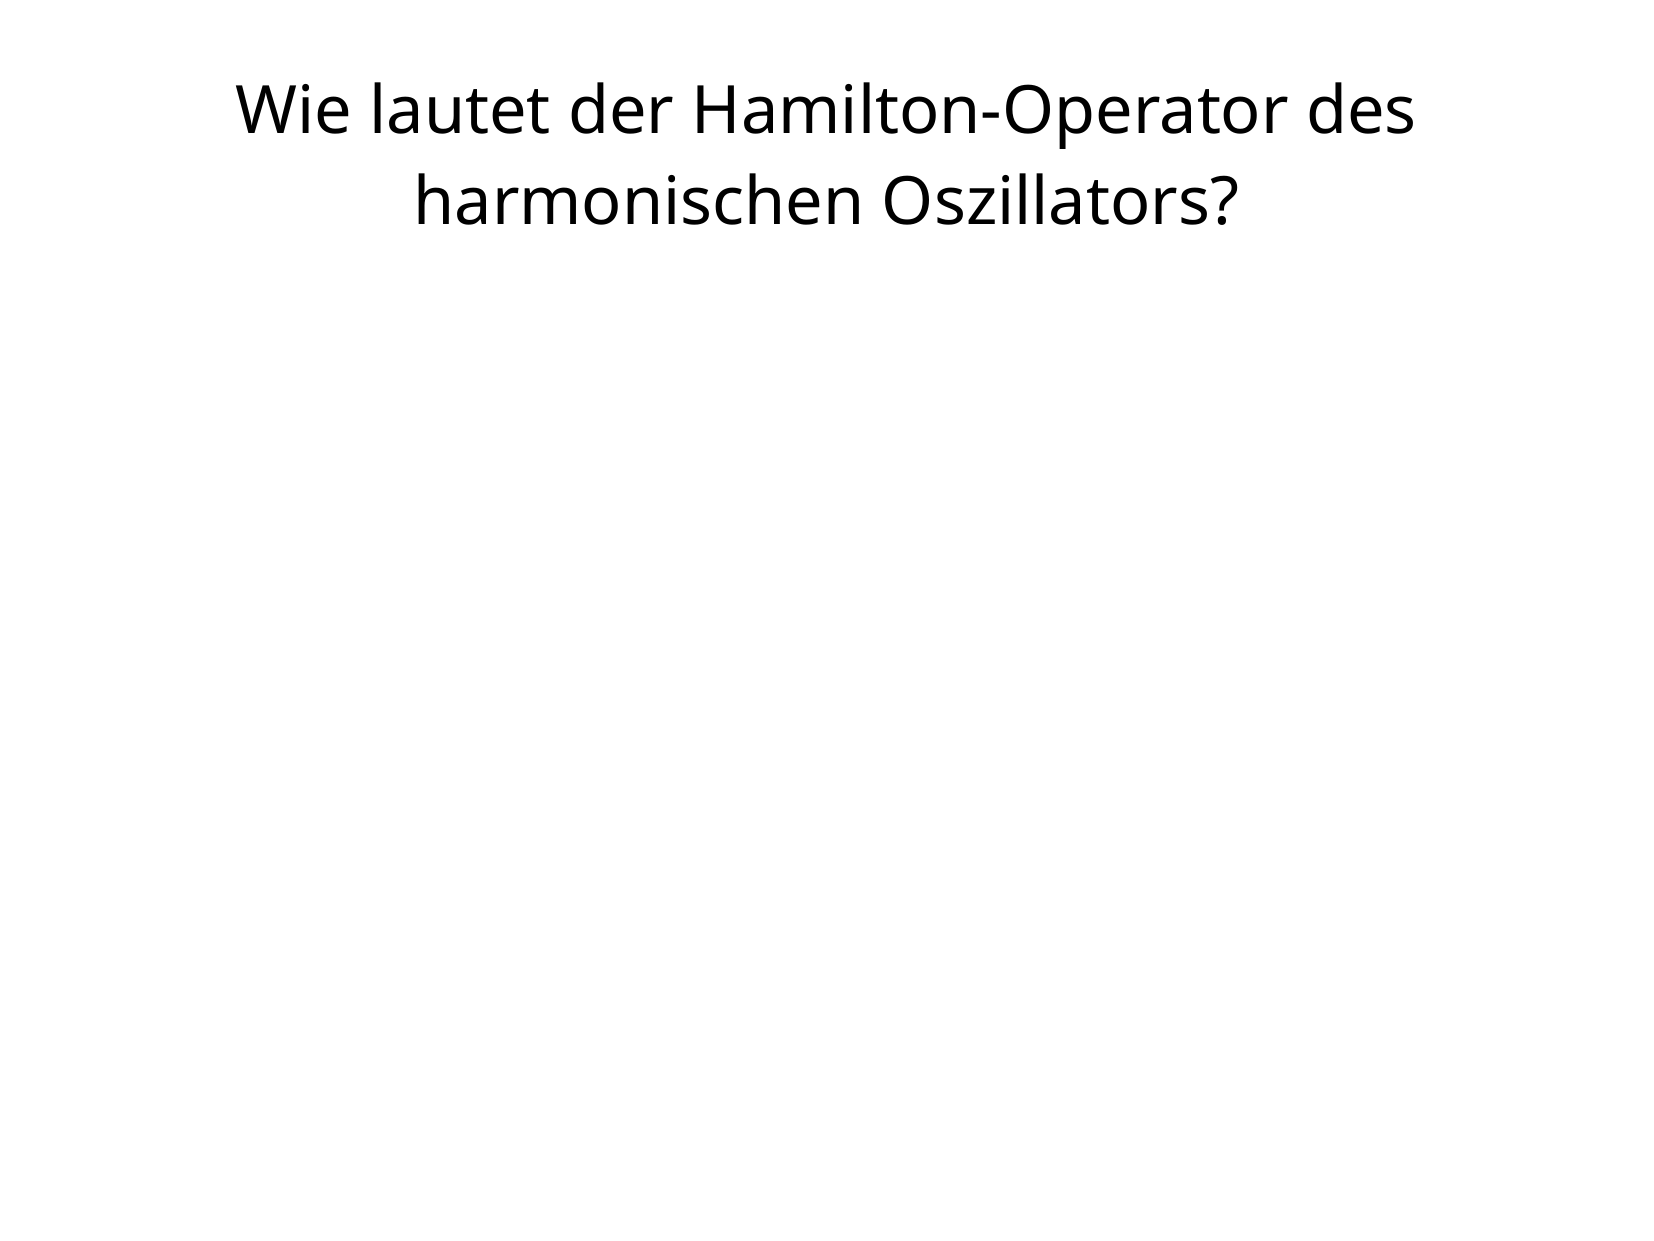

# Wie lautet der Hamilton-Operator des harmonischen Oszillators?